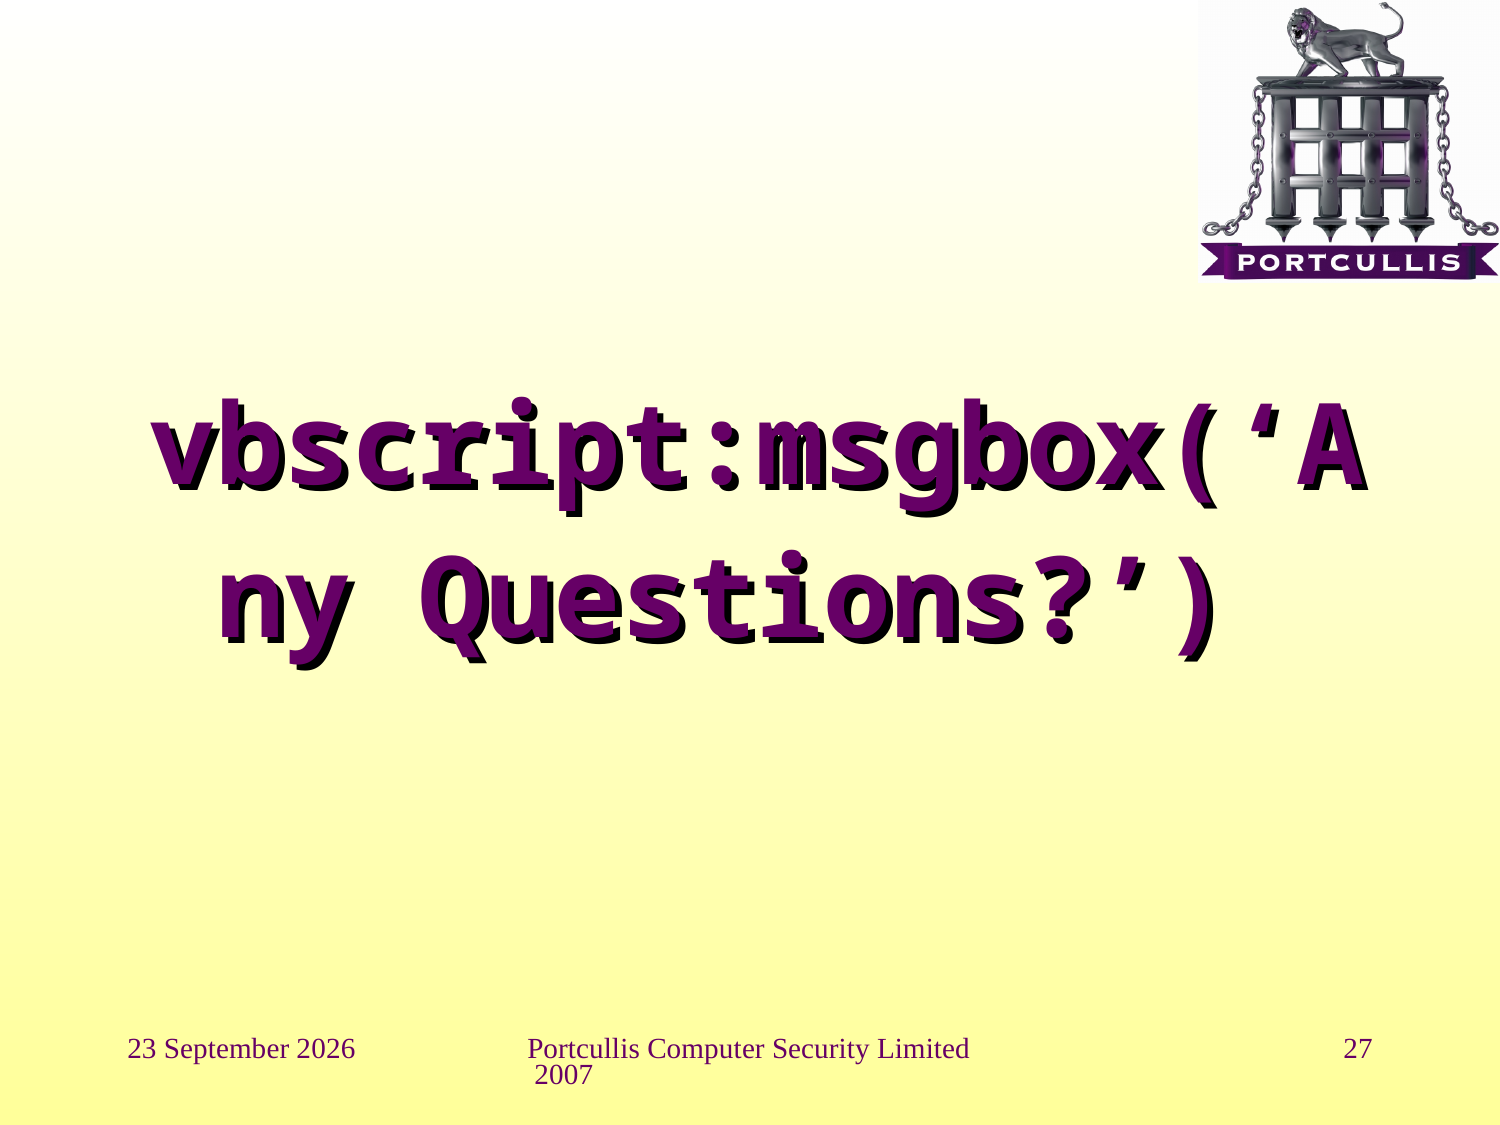

# vbscript:msgbox(‘Any Questions?’)
Portcullis Computer Security Limited 2007
27